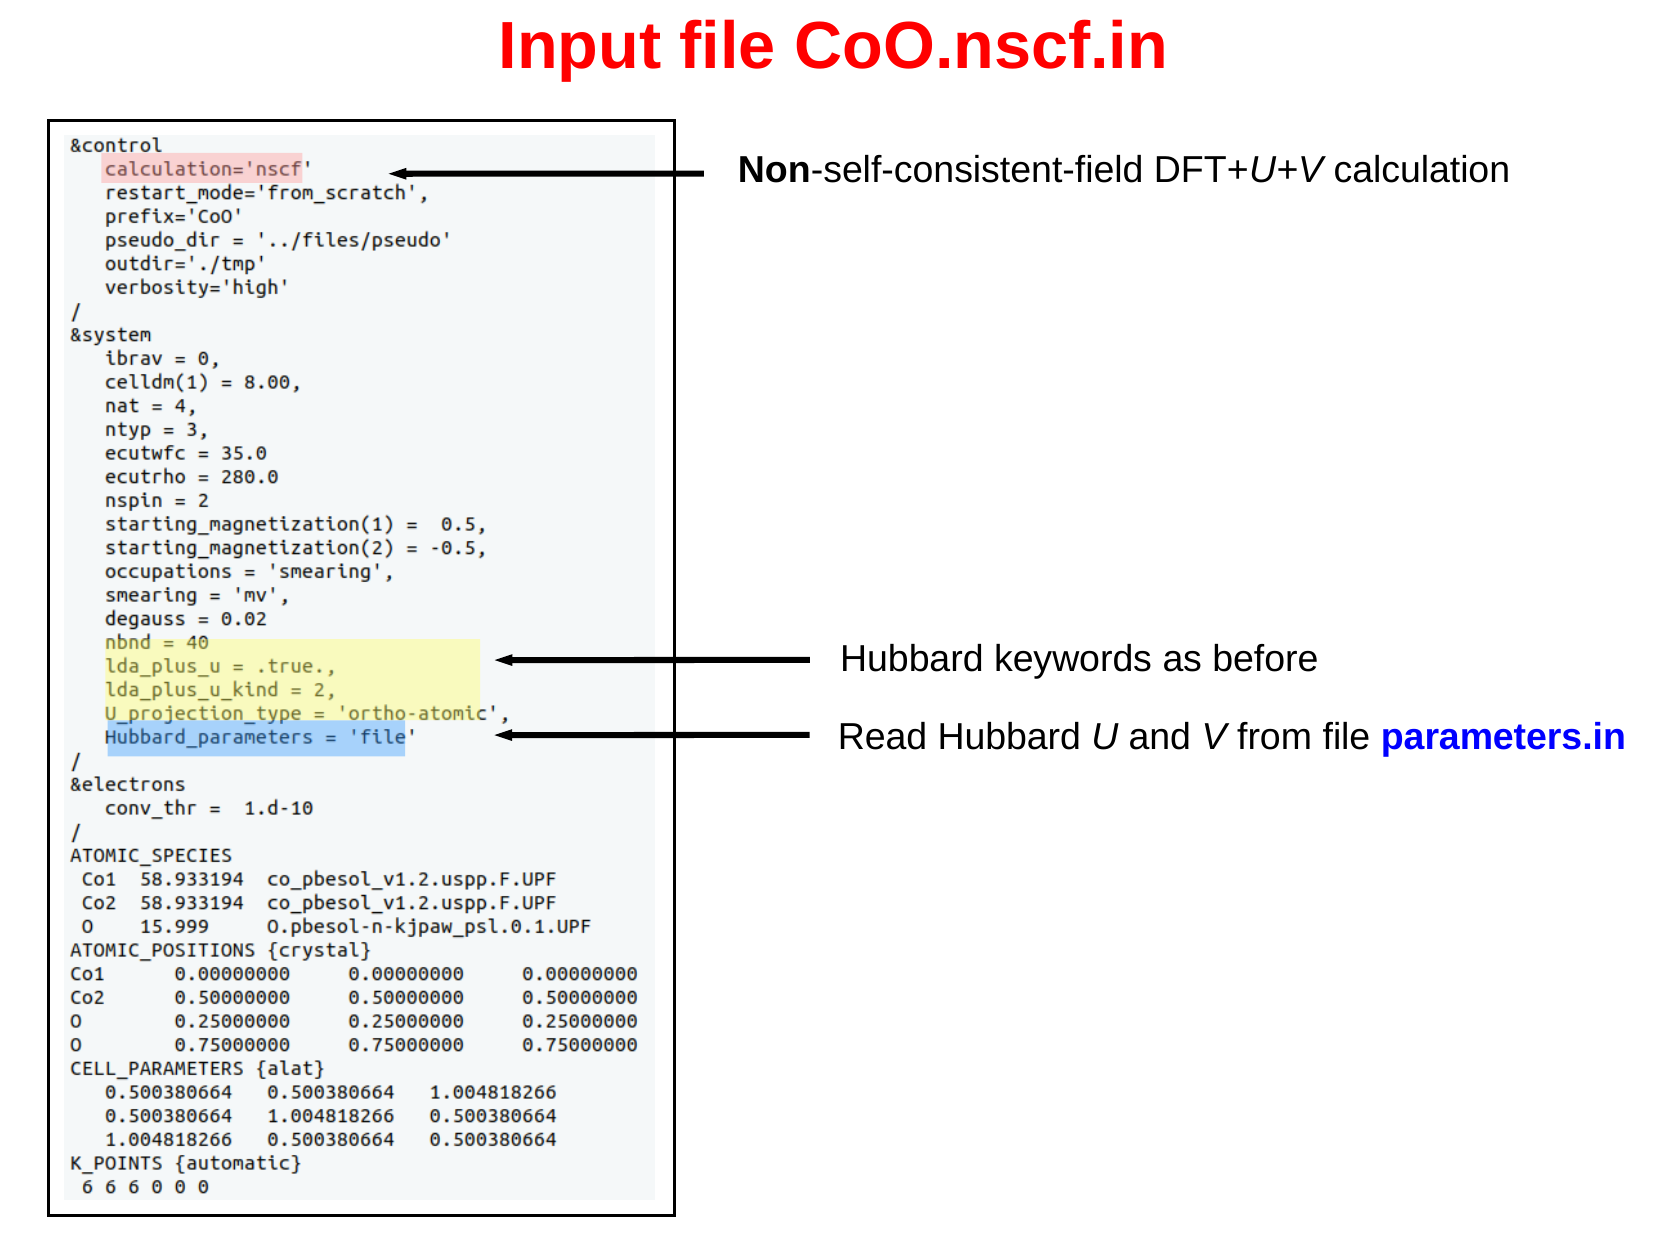

# Input file CoO.nscf.in
Non-self-consistent-field DFT+U+V calculation
Hubbard keywords as before
Read Hubbard U and V from file parameters.in